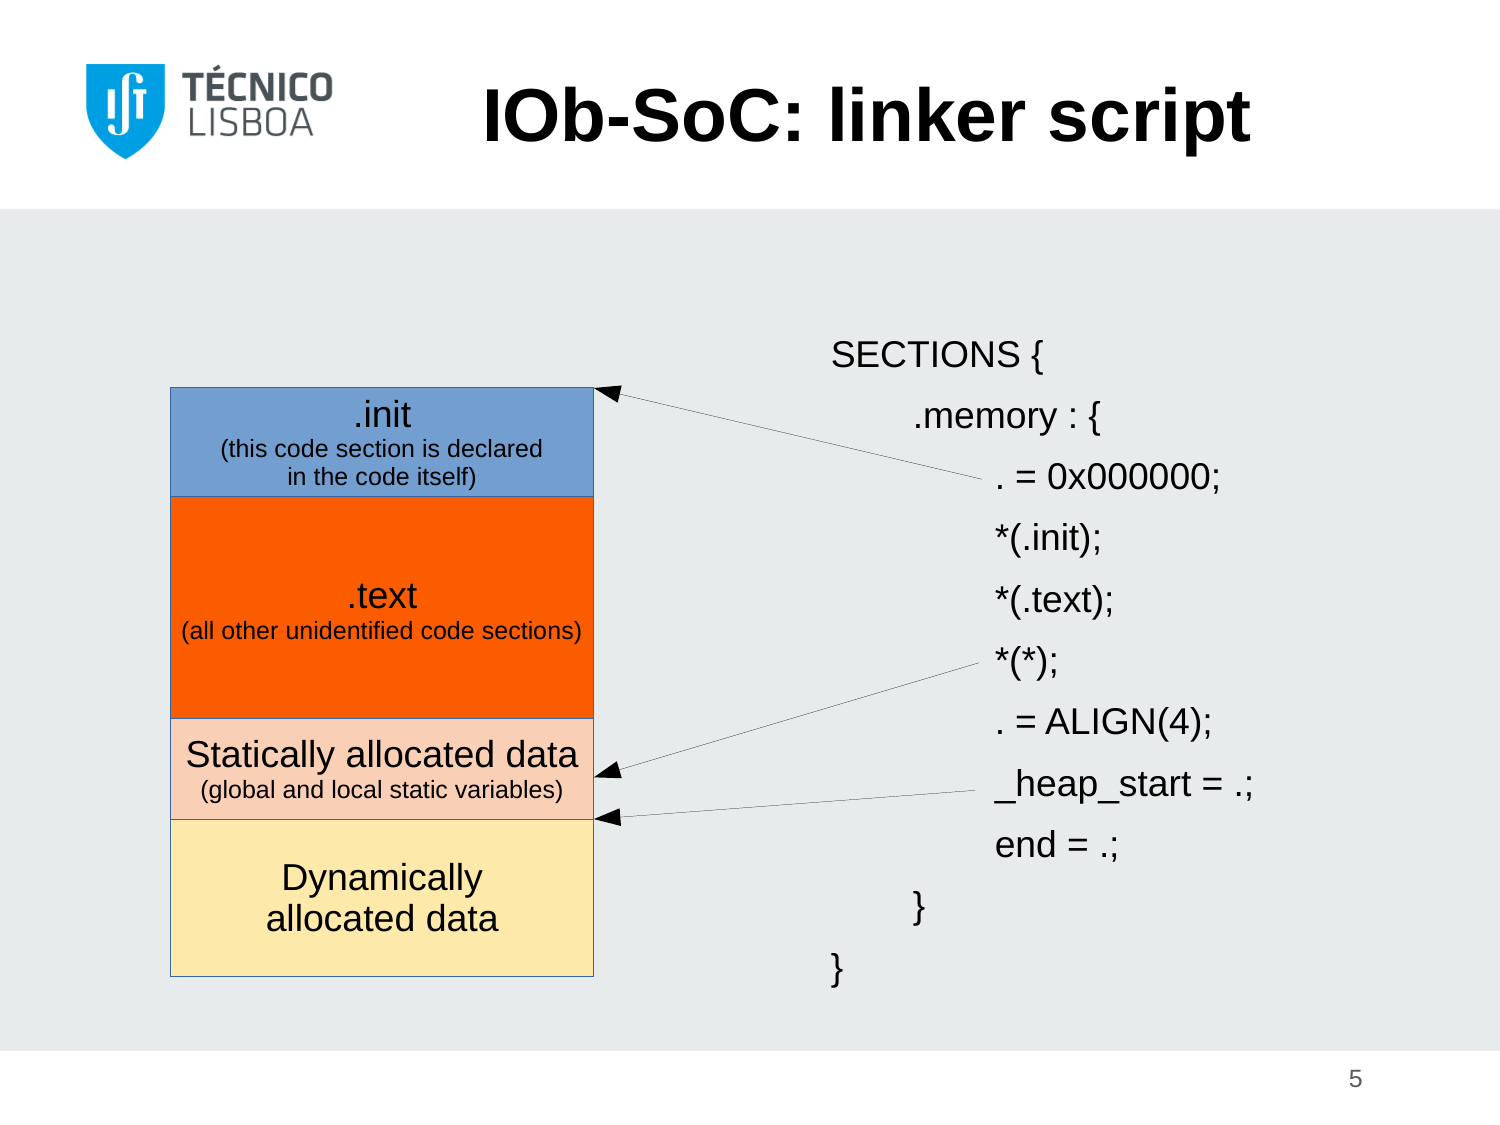

# IOb-SoC: linker script
SECTIONS {
 .memory : {
 . = 0x000000;
 *(.init);
 *(.text);
 *(*);
 . = ALIGN(4);
 _heap_start = .;
 end = .;
 }
}
.init
(this code section is declared
in the code itself)
.text
(all other unidentified code sections)
Statically allocated data
(global and local static variables)
Dynamically
allocated data
5